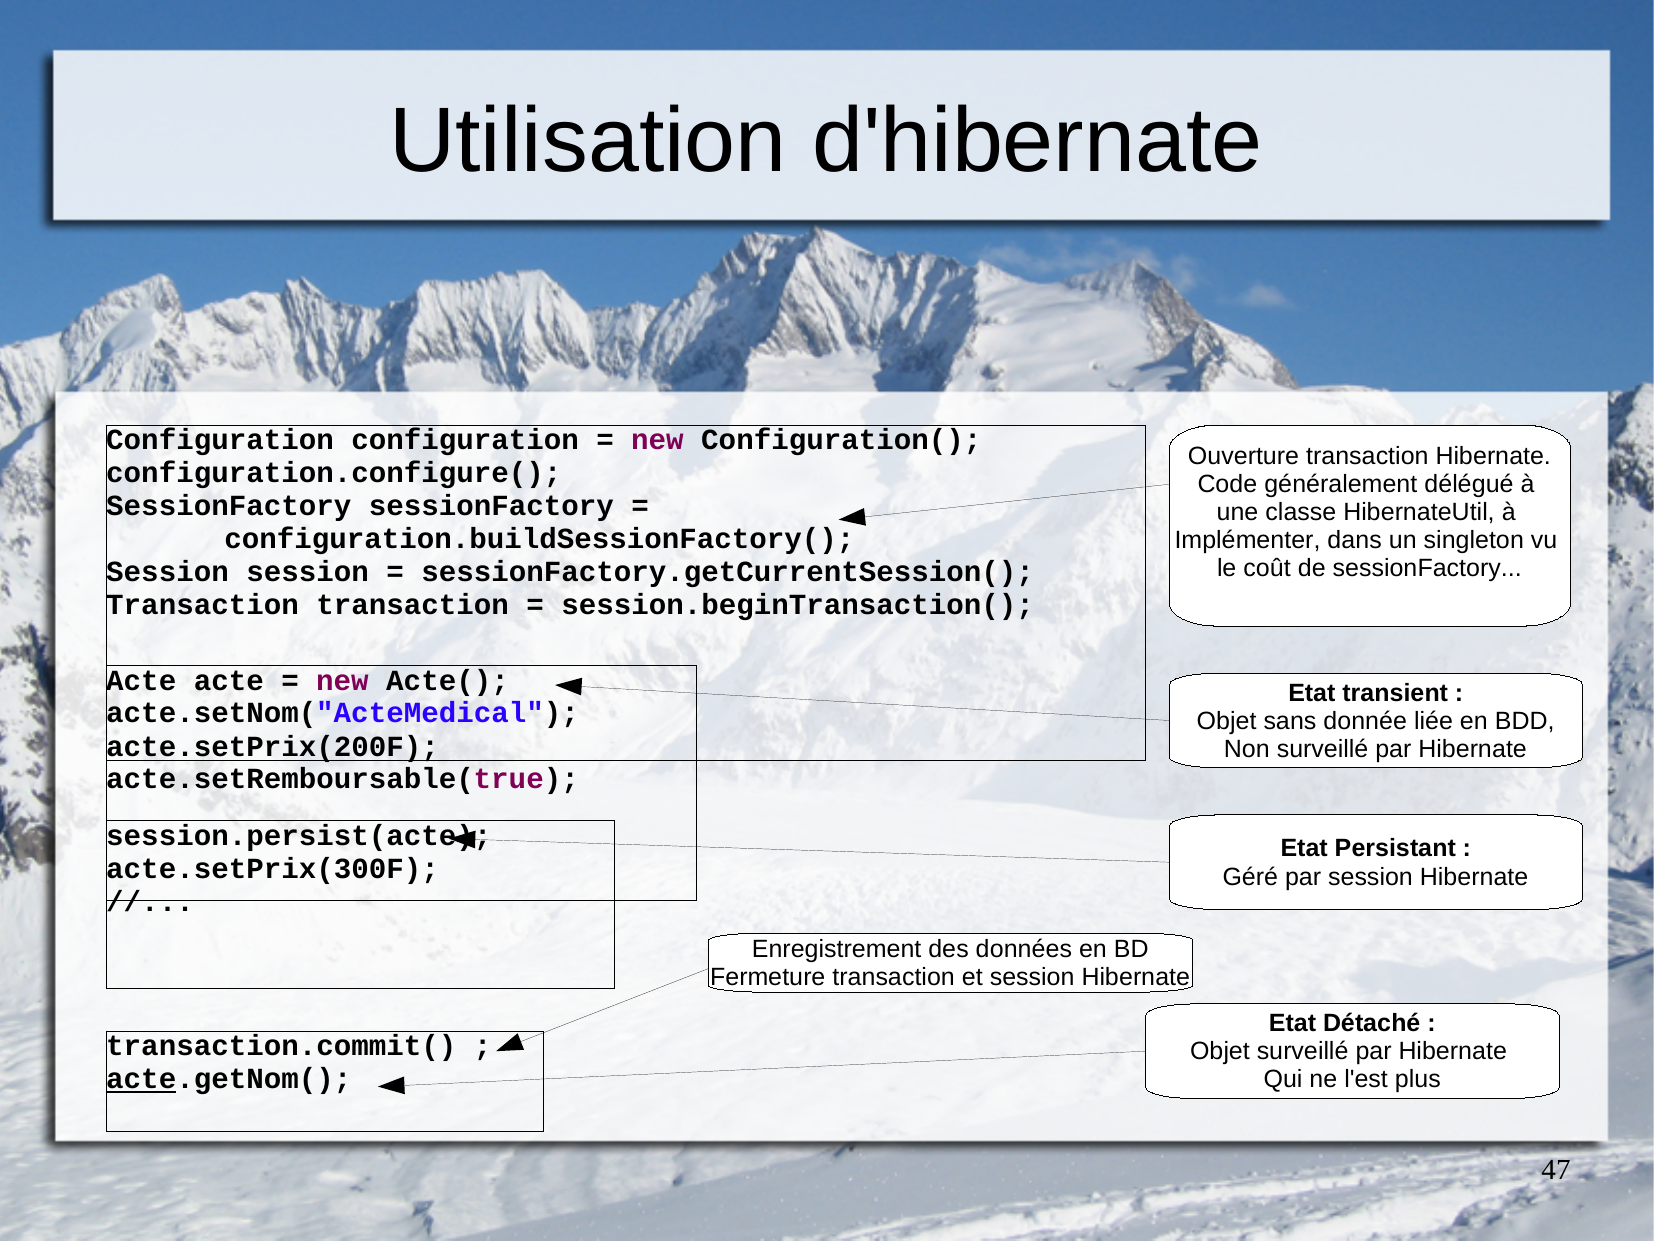

# Utilisation d'hibernate
Configuration configuration = new Configuration();
configuration.configure();
SessionFactory sessionFactory =
	configuration.buildSessionFactory();
Session session = sessionFactory.getCurrentSession();
Transaction transaction = session.beginTransaction();
Ouverture transaction Hibernate.
Code généralement délégué à
une classe HibernateUtil, à
Implémenter, dans un singleton vu
le coût de sessionFactory...
Acte acte = new Acte();
acte.setNom("ActeMedical");
acte.setPrix(200F);
acte.setRemboursable(true);
Etat transient :
Objet sans donnée liée en BDD,
Non surveillé par Hibernate
Etat Persistant :
Géré par session Hibernate
session.persist(acte);
acte.setPrix(300F);
//...
Enregistrement des données en BD
Fermeture transaction et session Hibernate
Etat Détaché :
Objet surveillé par Hibernate
Qui ne l'est plus
transaction.commit() ;
acte.getNom();
47